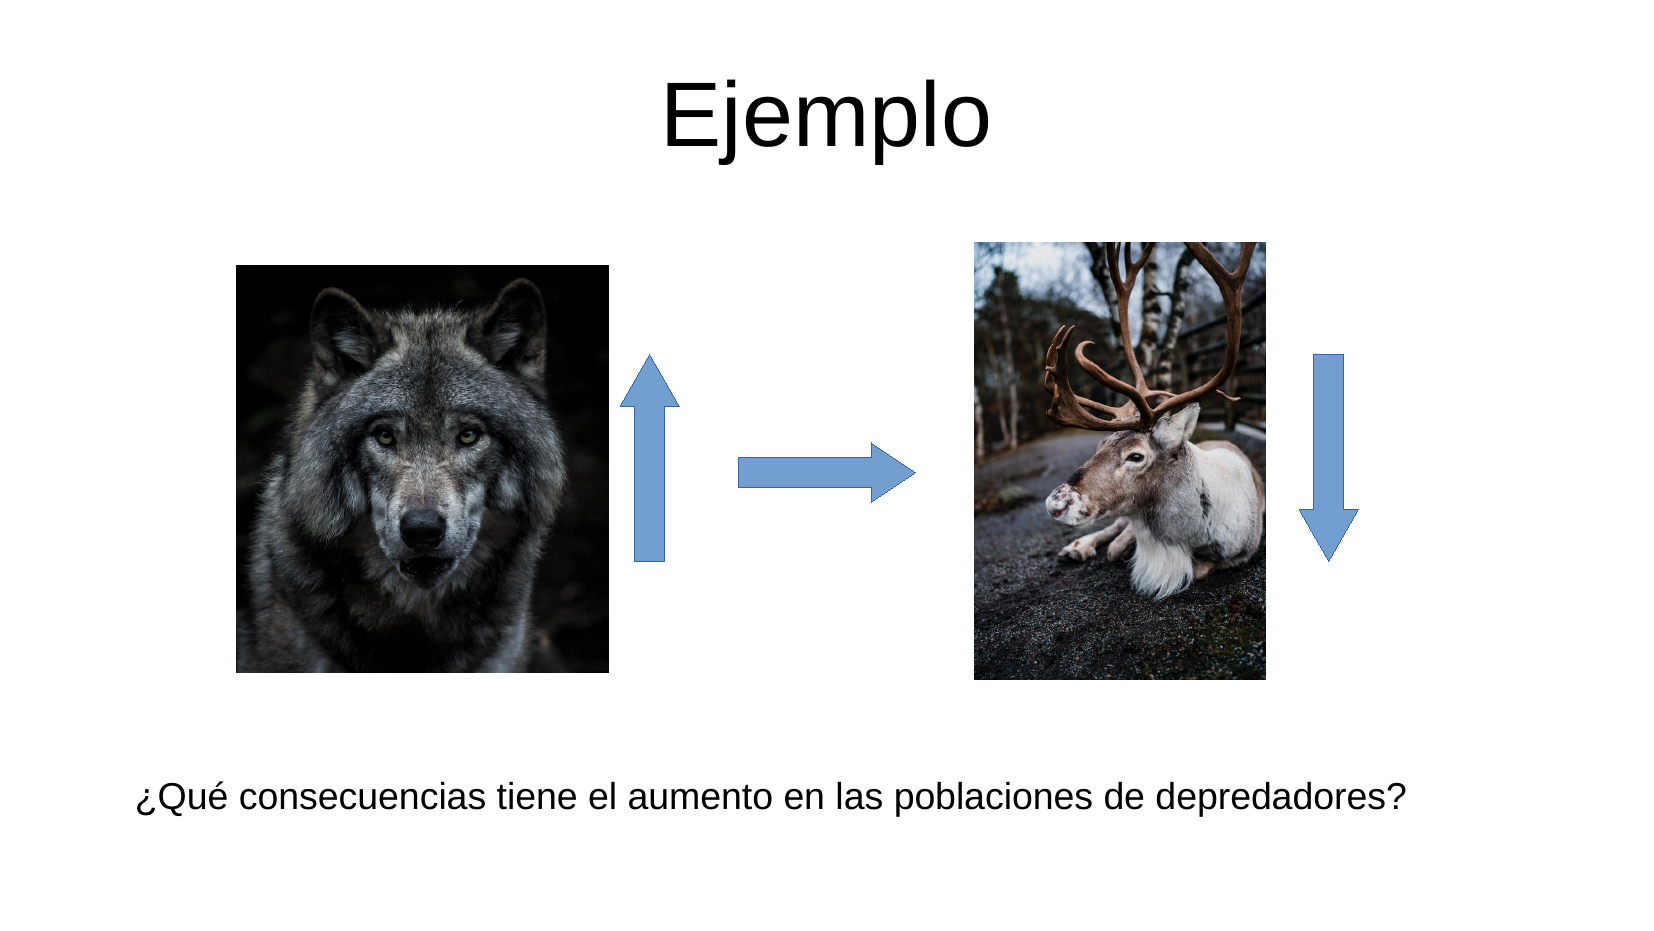

# Ejemplo
¿Qué consecuencias tiene el aumento en las poblaciones de depredadores?